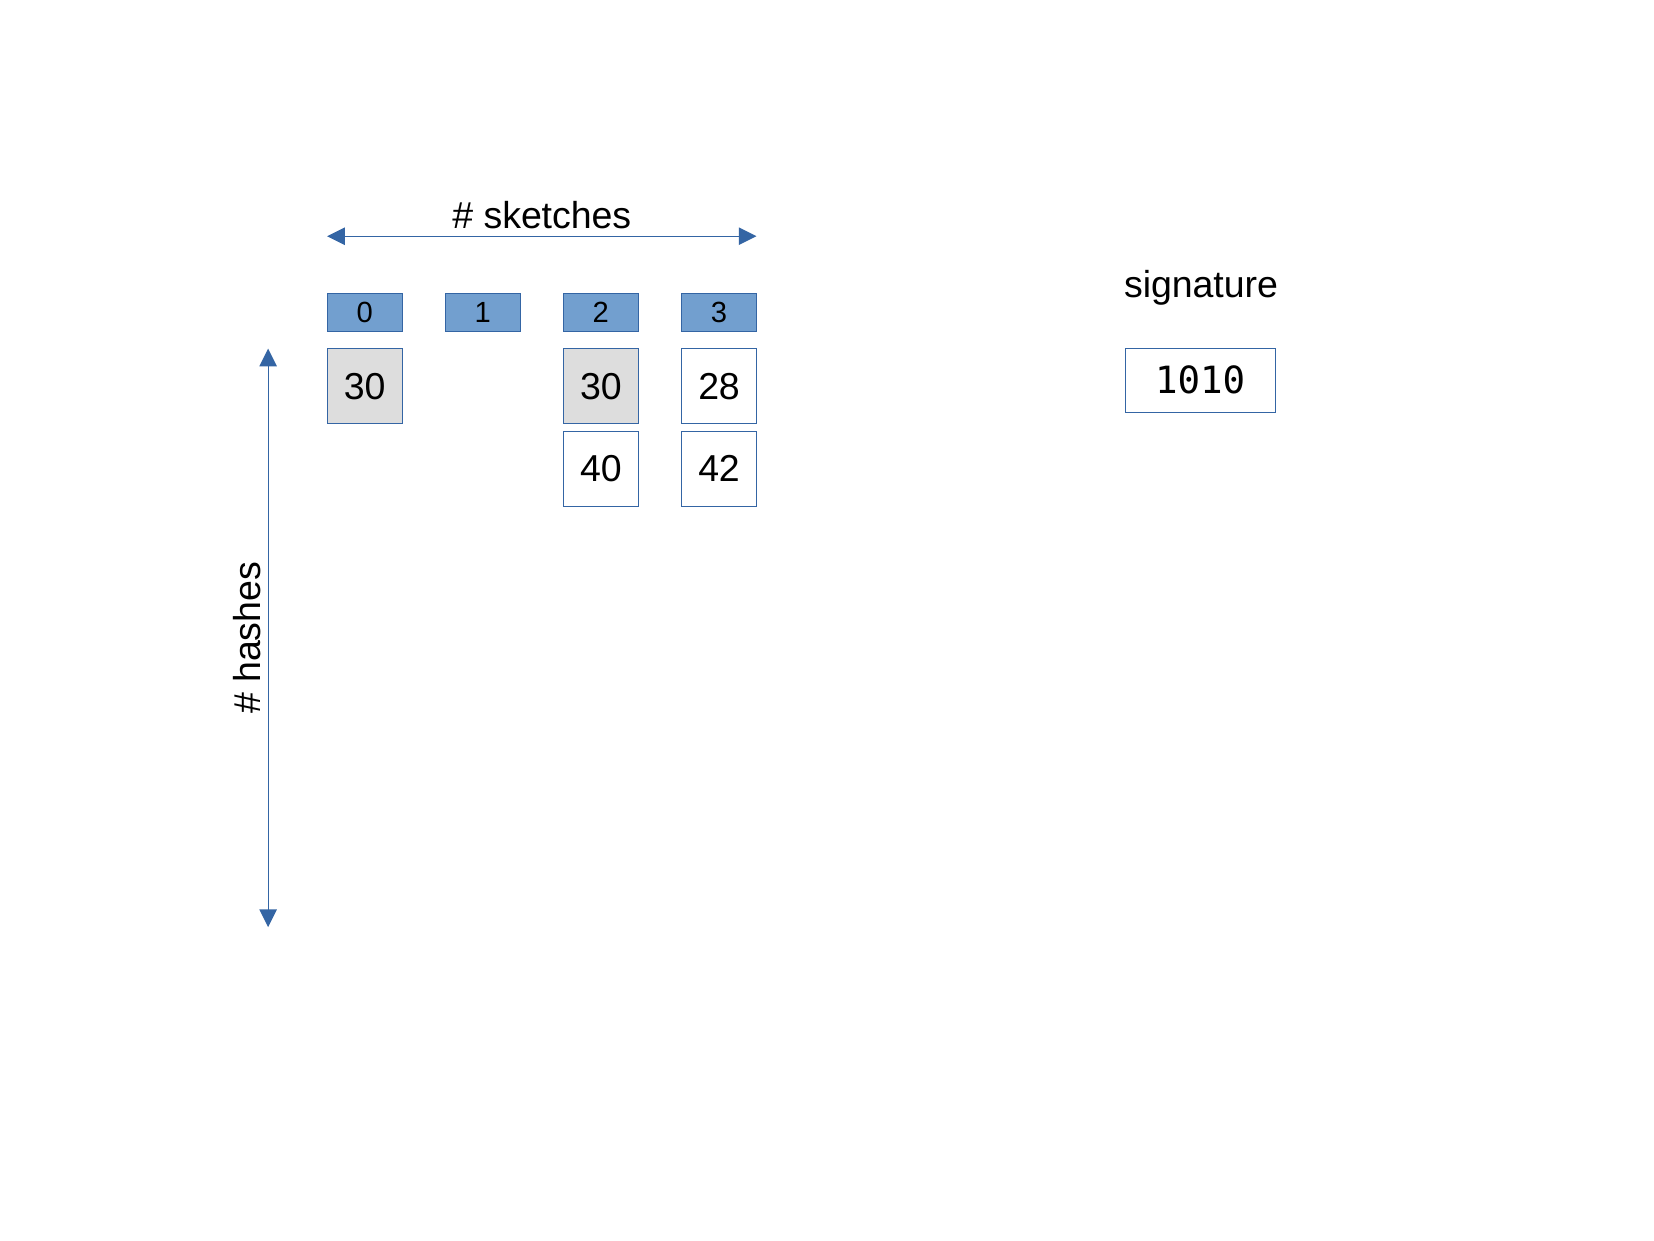

# sketches
signature
0
1
2
3
# hashes
30
30
40
28
42
1010